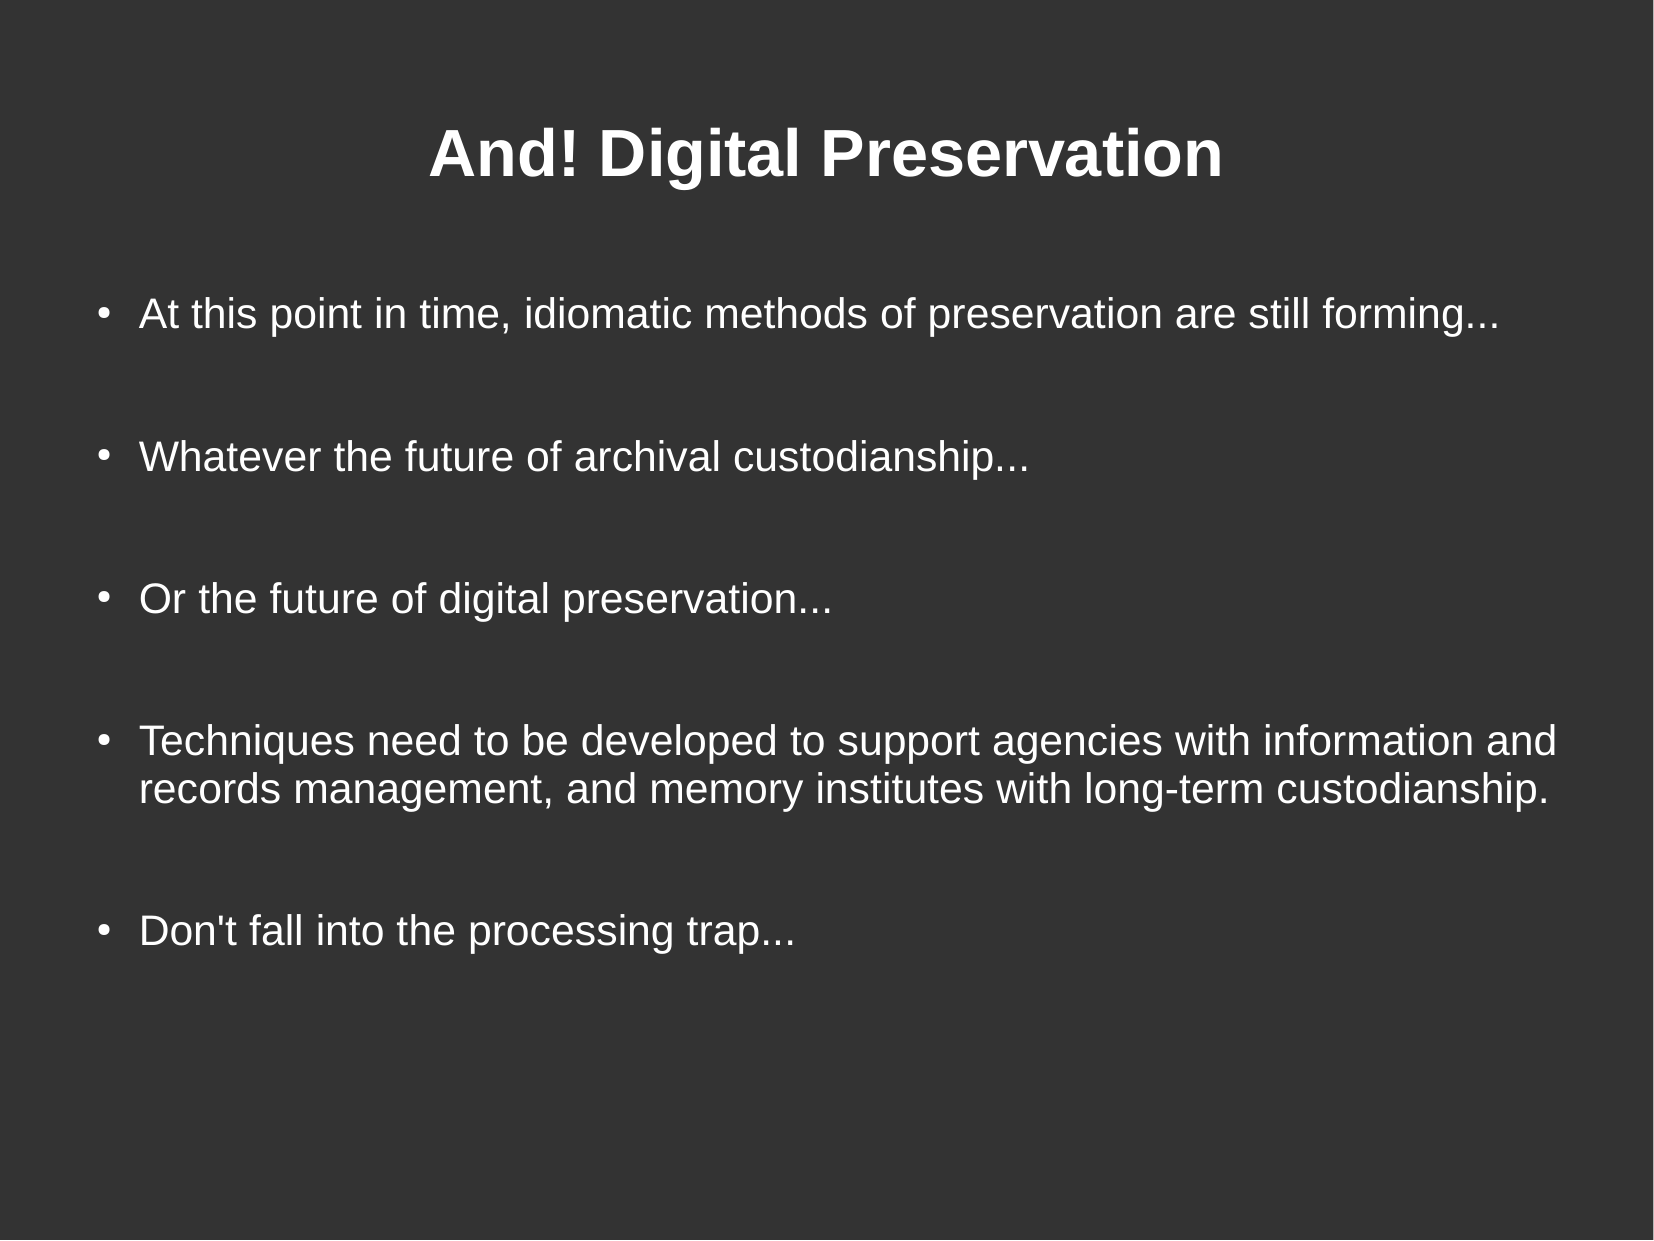

# And! Digital Preservation
At this point in time, idiomatic methods of preservation are still forming...
Whatever the future of archival custodianship...
Or the future of digital preservation...
Techniques need to be developed to support agencies with information and records management, and memory institutes with long-term custodianship.
Don't fall into the processing trap...